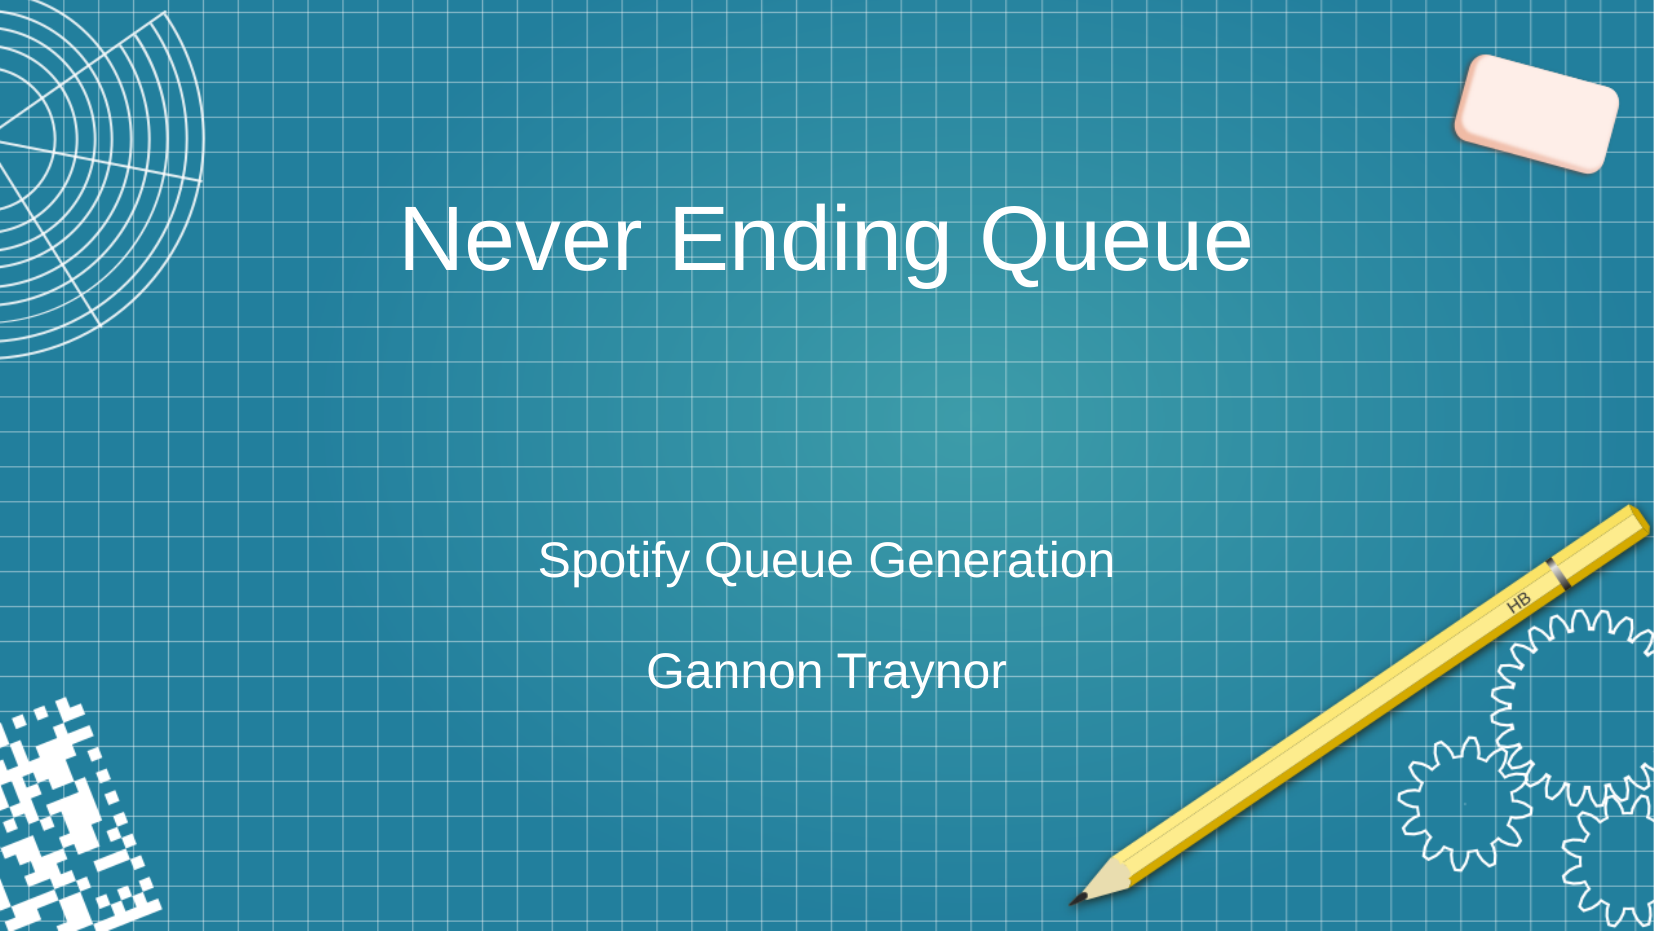

# Never Ending Queue
Spotify Queue Generation
Gannon Traynor